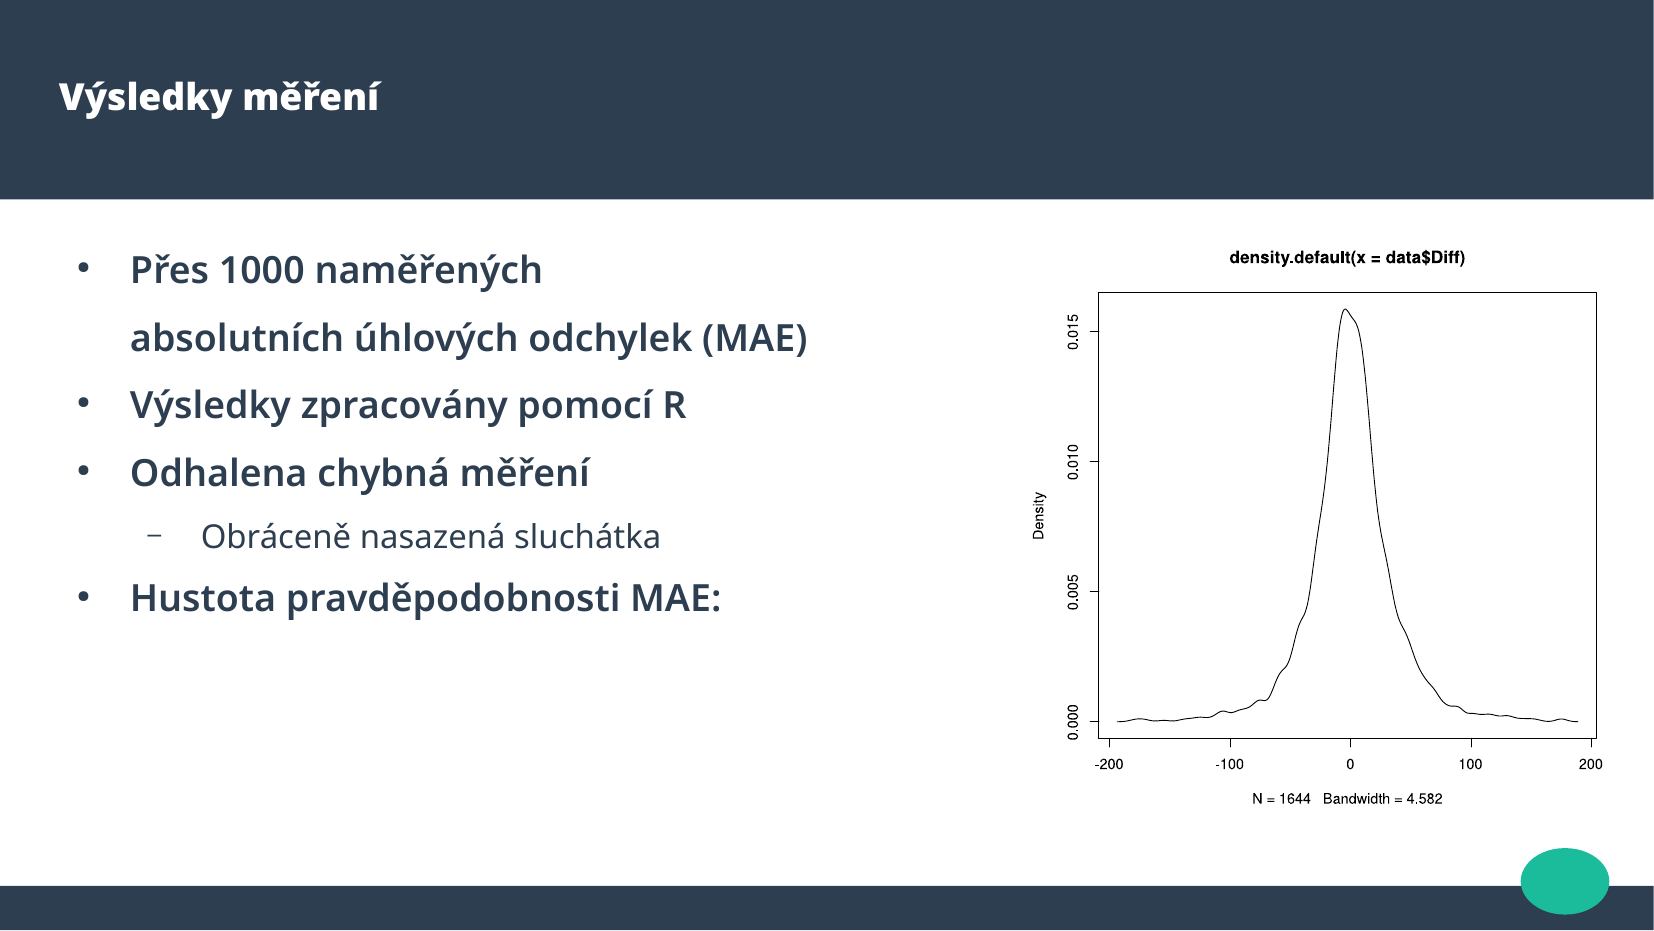

# Výsledky měření
Přes 1000 naměřených
absolutních úhlových odchylek (MAE)
Výsledky zpracovány pomocí R
Odhalena chybná měření
Obráceně nasazená sluchátka
Hustota pravděpodobnosti MAE: